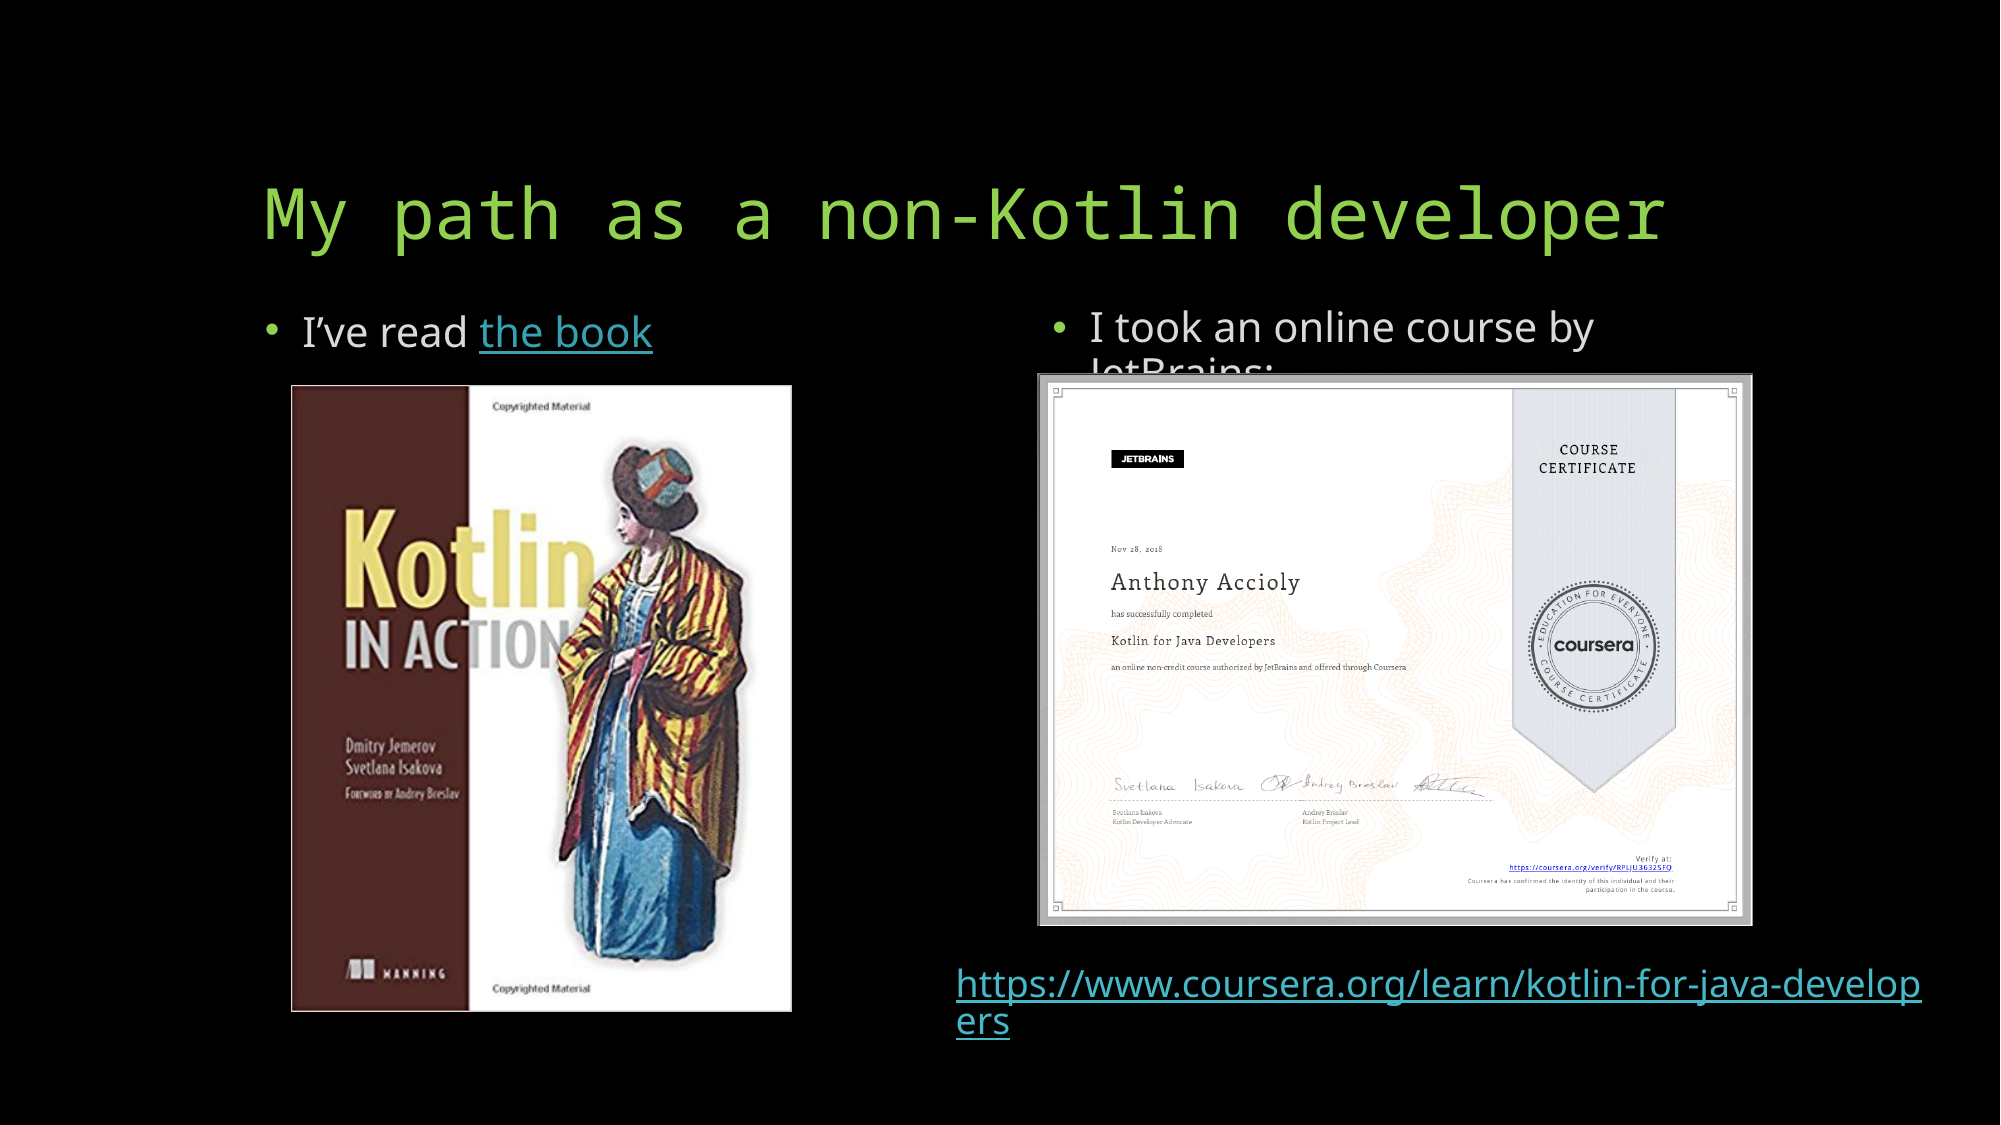

# My path as a non-Kotlin developer
I’ve read the book
I took an online course by JetBrains:
https://www.coursera.org/learn/kotlin-for-java-developers